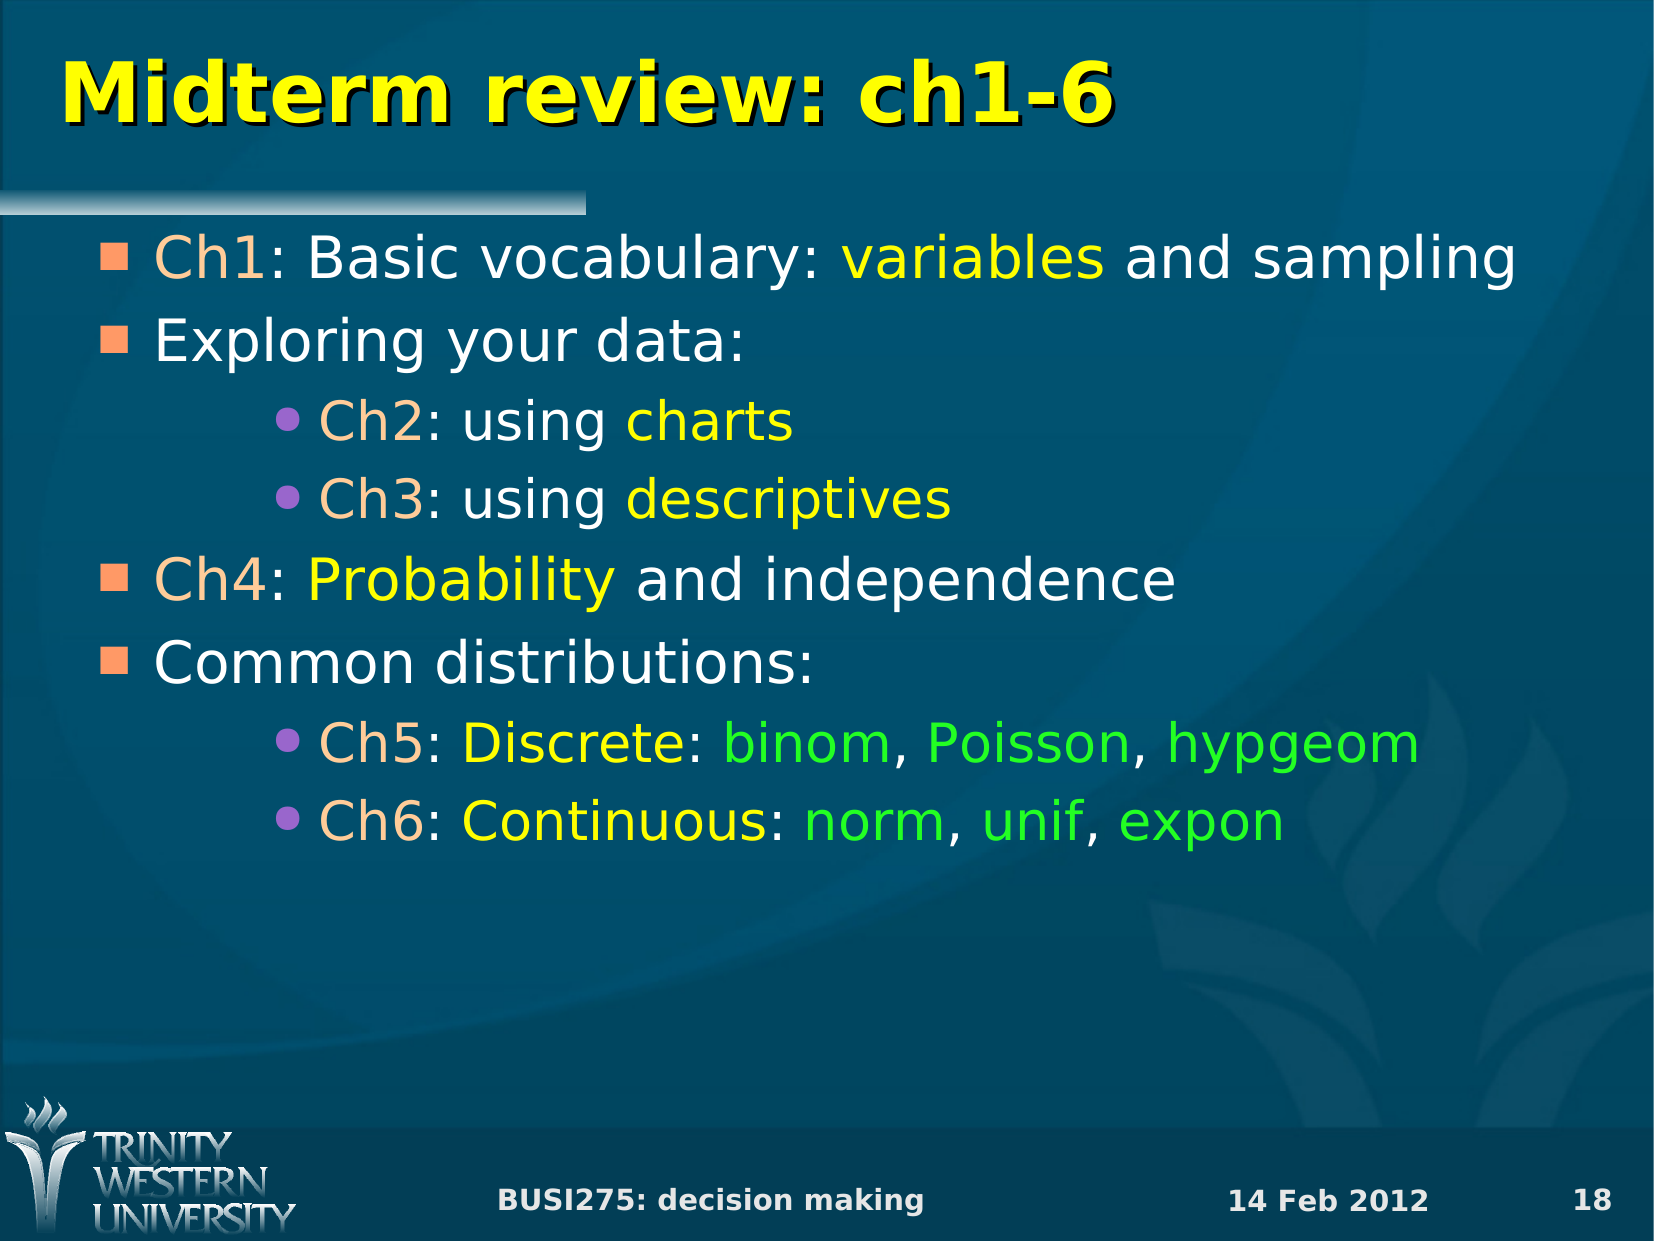

# Midterm review: ch1-6
Ch1: Basic vocabulary: variables and sampling
Exploring your data:
Ch2: using charts
Ch3: using descriptives
Ch4: Probability and independence
Common distributions:
Ch5: Discrete: binom, Poisson, hypgeom
Ch6: Continuous: norm, unif, expon
BUSI275: decision making
14 Feb 2012
18